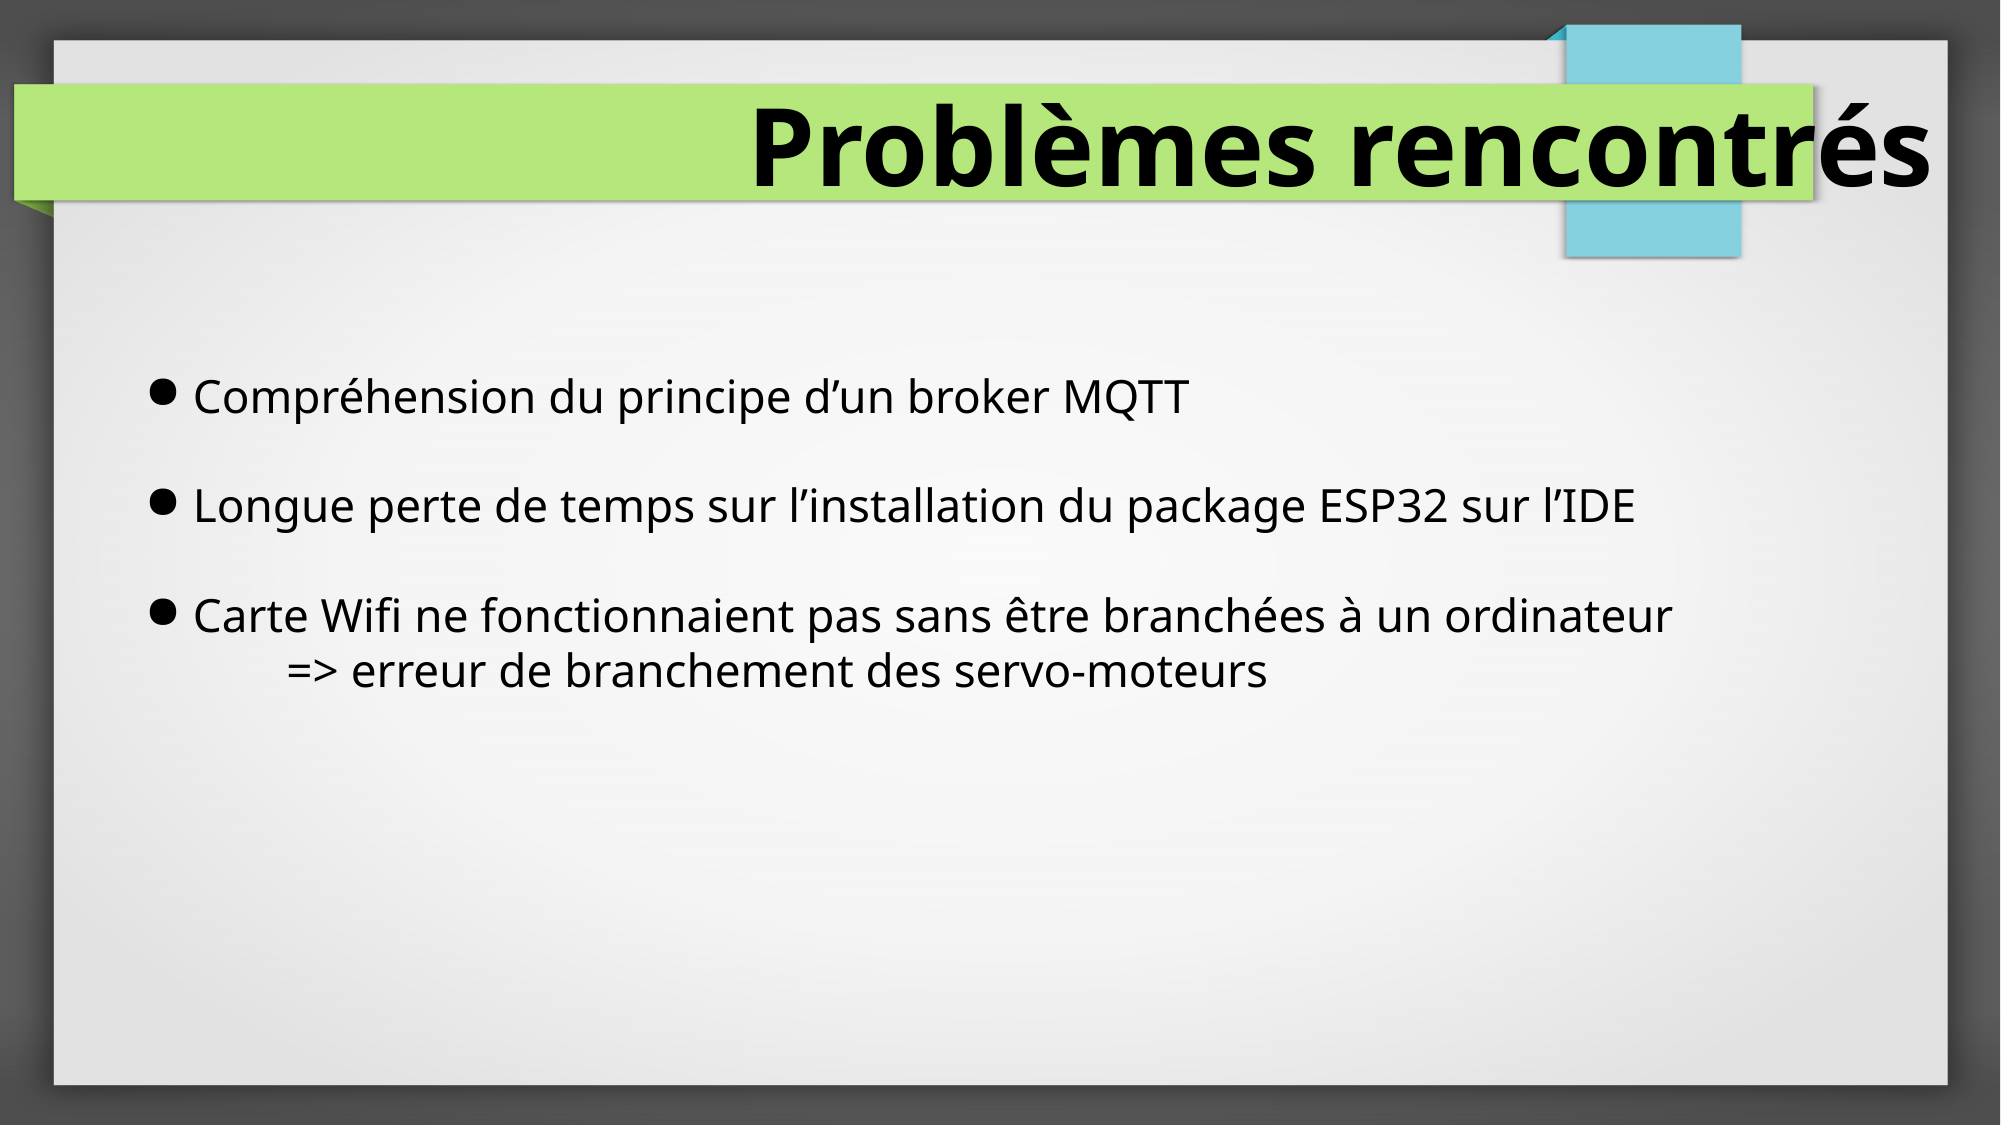

Problèmes rencontrés
 Compréhension du principe d’un broker MQTT
 Longue perte de temps sur l’installation du package ESP32 sur l’IDE
 Carte Wifi ne fonctionnaient pas sans être branchées à un ordinateur
=> erreur de branchement des servo-moteurs